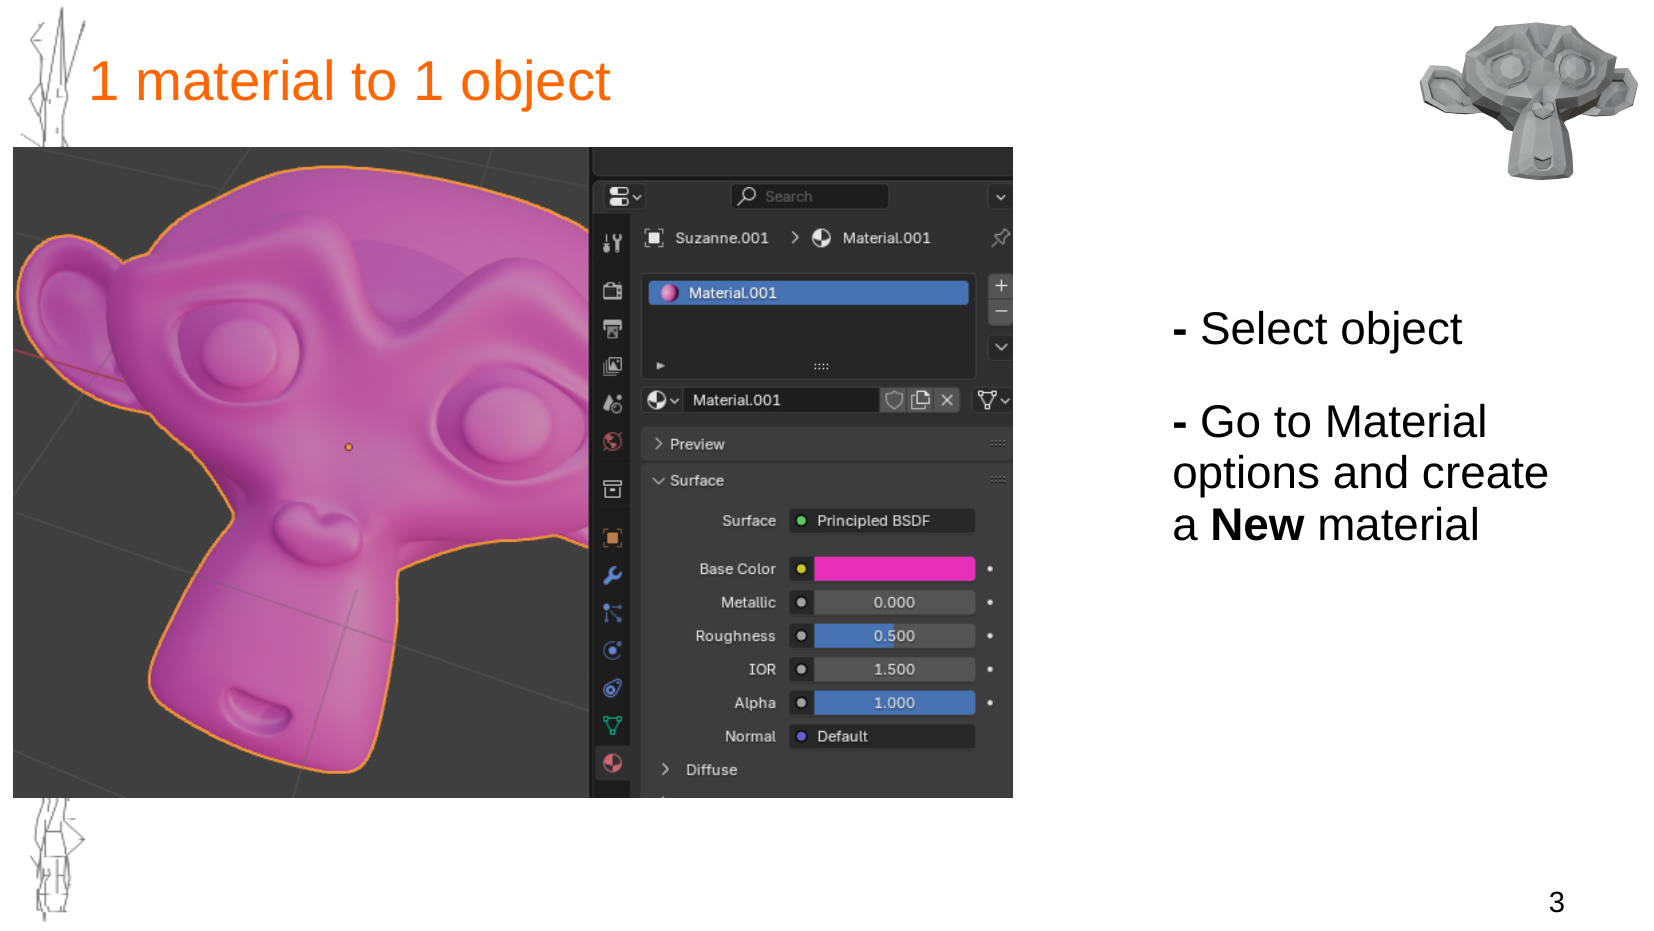

# 1 material to 1 object
- Select object
- Go to Material options and create a New material
3